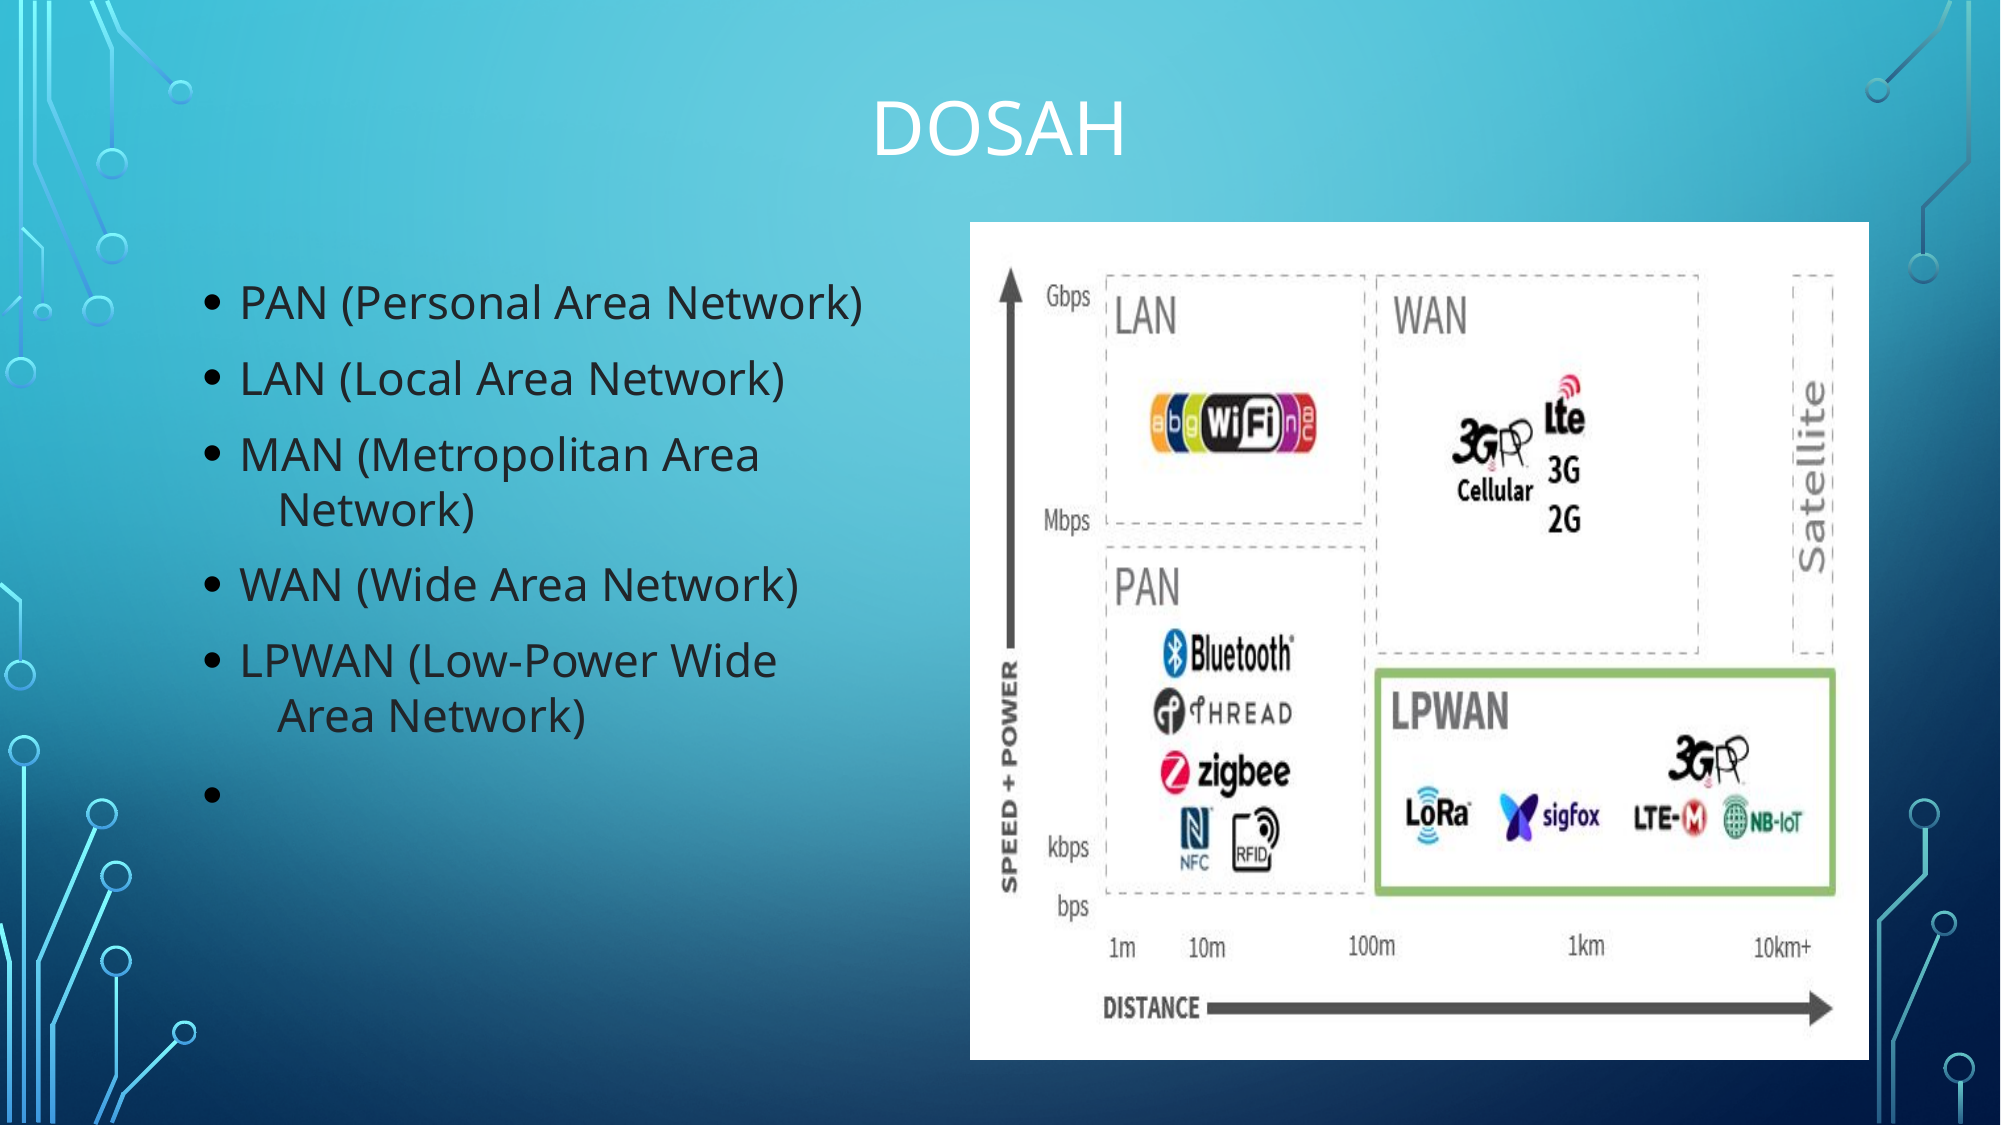

# Dosah
PAN (Personal Area Network)
LAN (Local Area Network)
MAN (Metropolitan Area Network)
WAN (Wide Area Network)
LPWAN (Low-Power Wide Area Network)